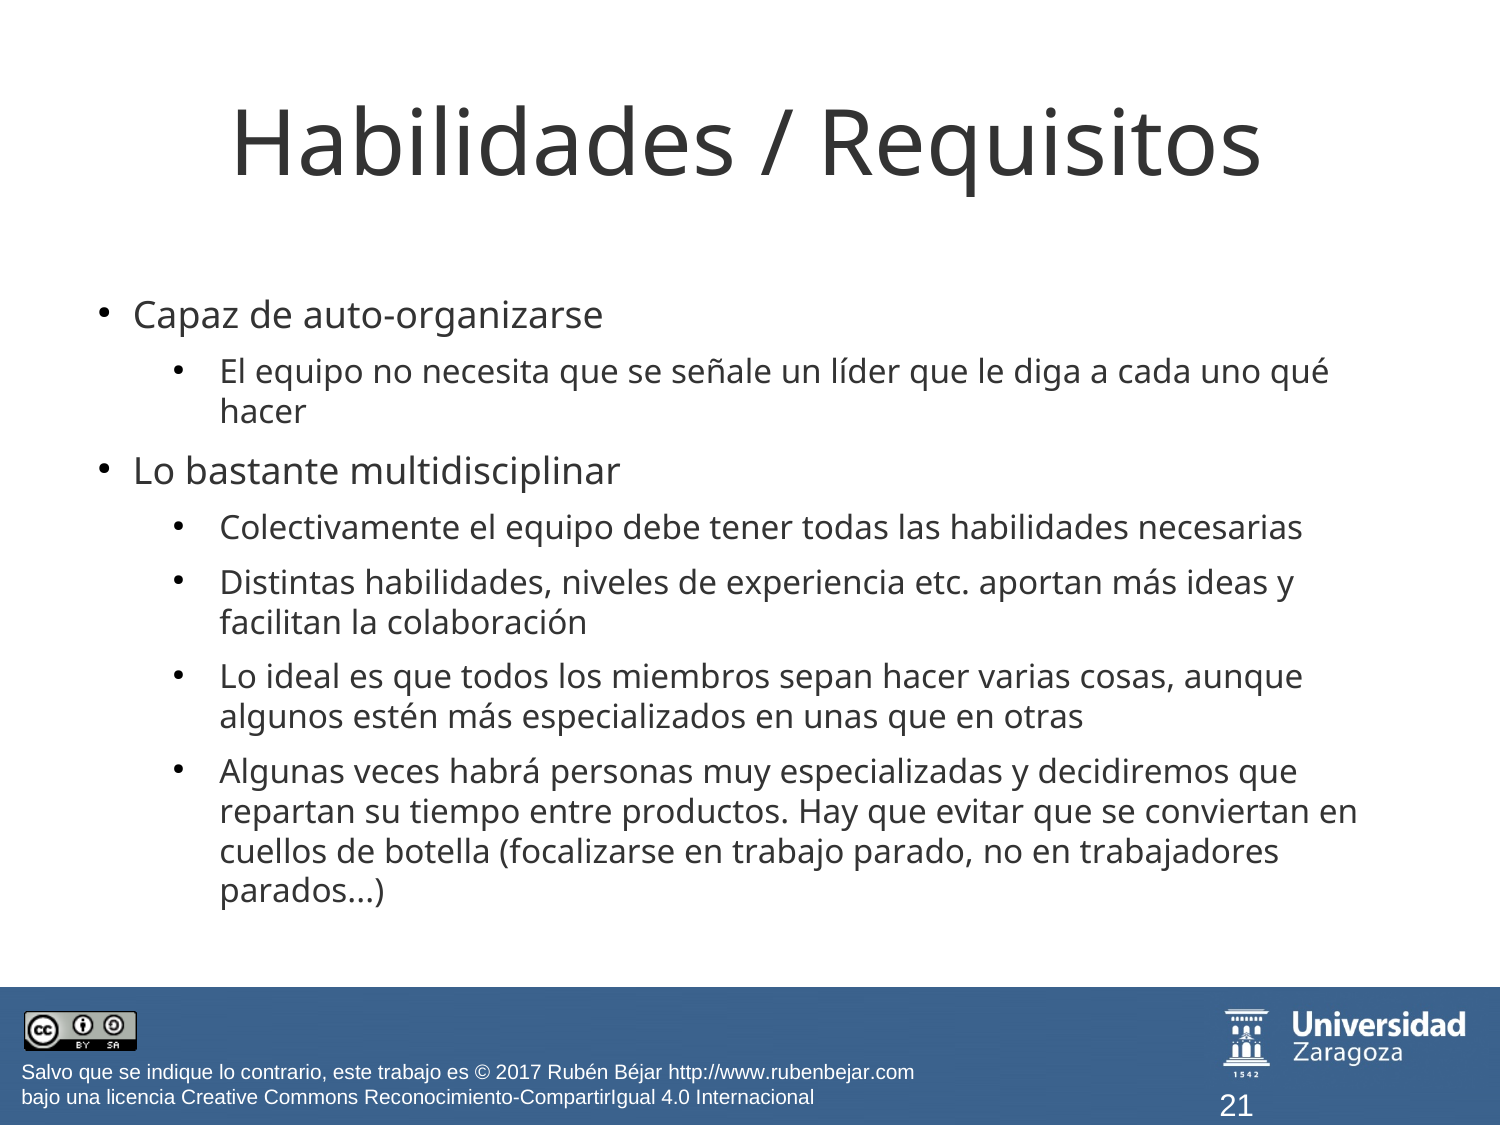

# Habilidades / Requisitos
Capaz de auto-organizarse
El equipo no necesita que se señale un líder que le diga a cada uno qué hacer
Lo bastante multidisciplinar
Colectivamente el equipo debe tener todas las habilidades necesarias
Distintas habilidades, niveles de experiencia etc. aportan más ideas y facilitan la colaboración
Lo ideal es que todos los miembros sepan hacer varias cosas, aunque algunos estén más especializados en unas que en otras
Algunas veces habrá personas muy especializadas y decidiremos que repartan su tiempo entre productos. Hay que evitar que se conviertan en cuellos de botella (focalizarse en trabajo parado, no en trabajadores parados...)